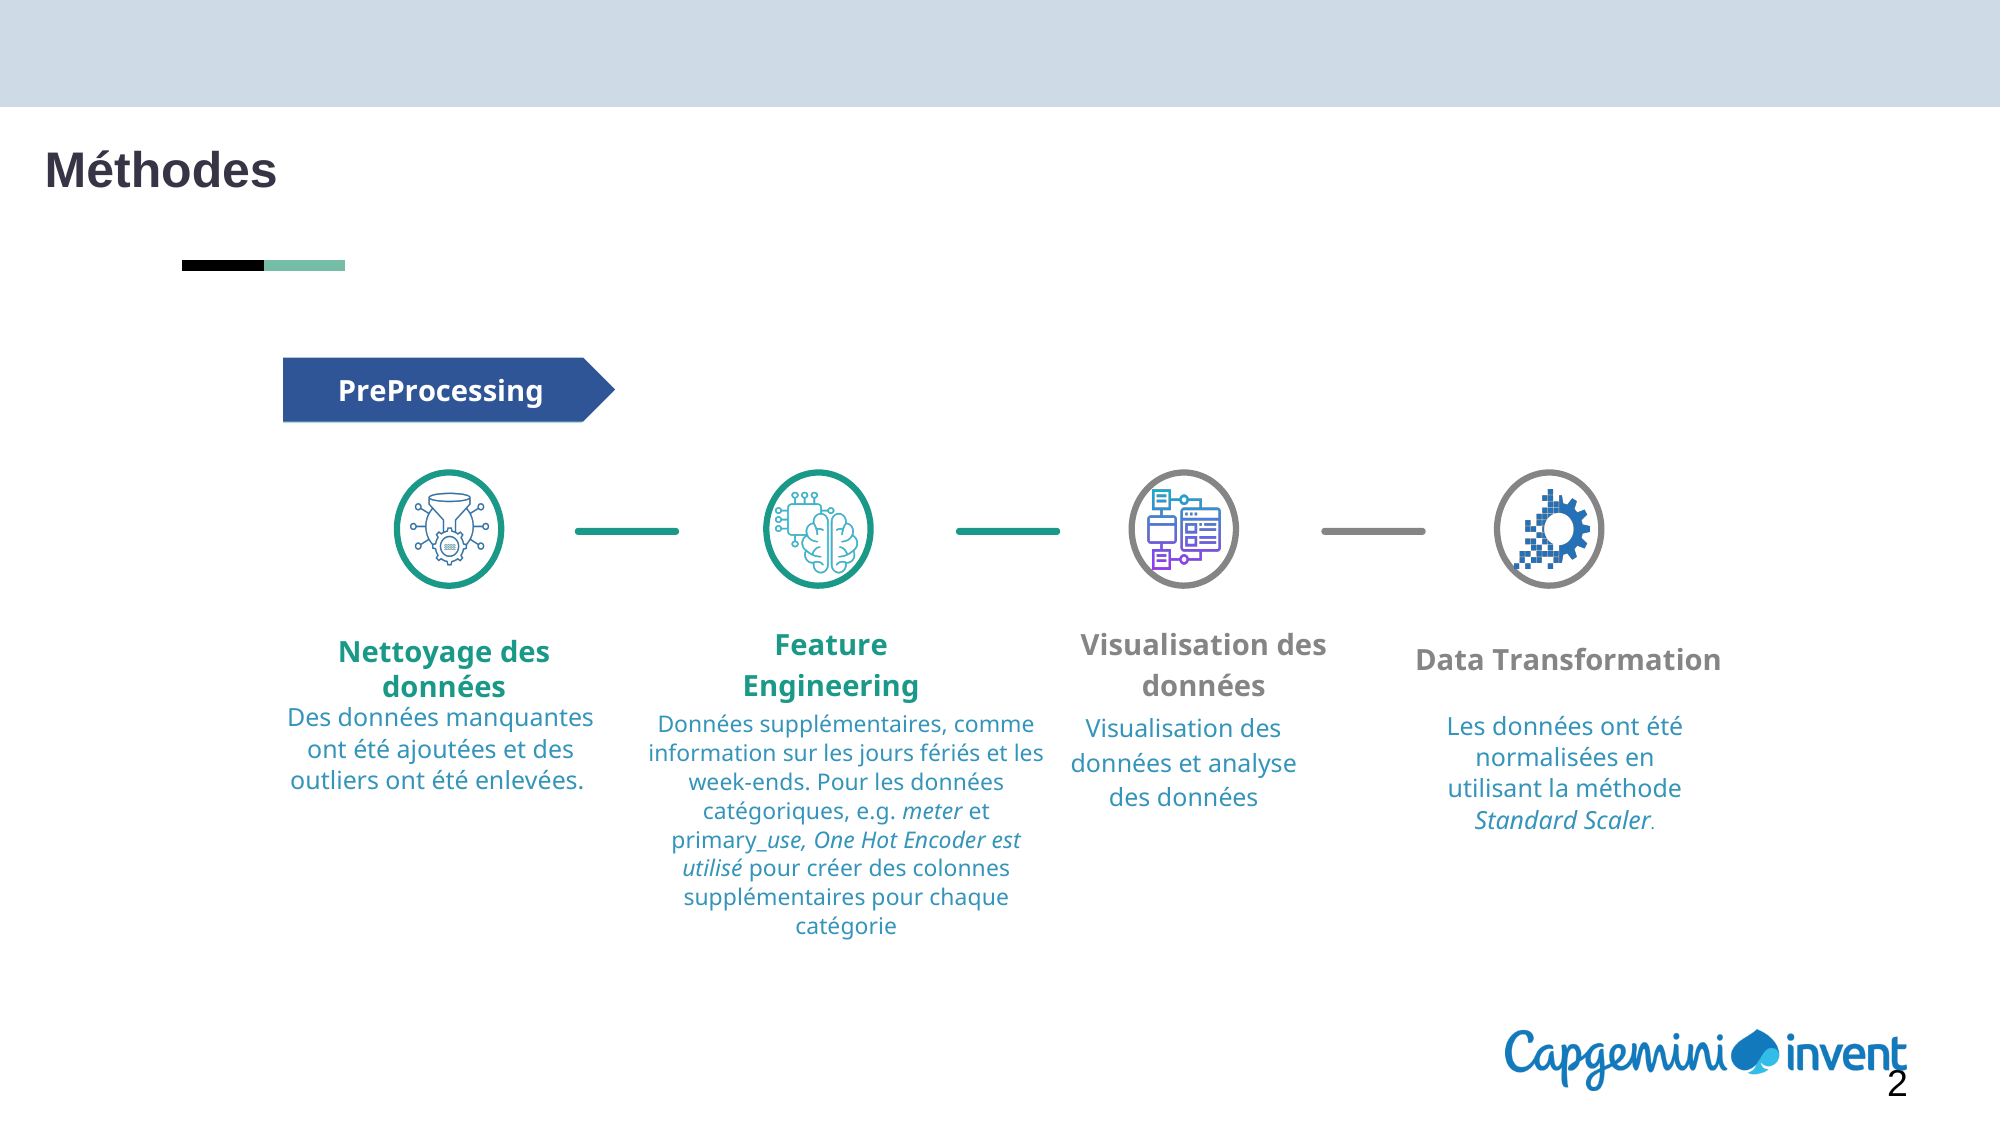

# Méthodes
PreProcessing
Feature Engineering
Données supplémentaires, comme information sur les jours fériés et les week-ends. Pour les données catégoriques, e.g. meter et primary_use, One Hot Encoder est utilisé pour créer des colonnes supplémentaires pour chaque catégorie
Visualisation des données
Visualisation des données et analyse des données
Data Transformation
Les données ont été normalisées en utilisant la méthode Standard Scaler.
Nettoyage des données
Des données manquantes ont été ajoutées et des outliers ont été enlevées.